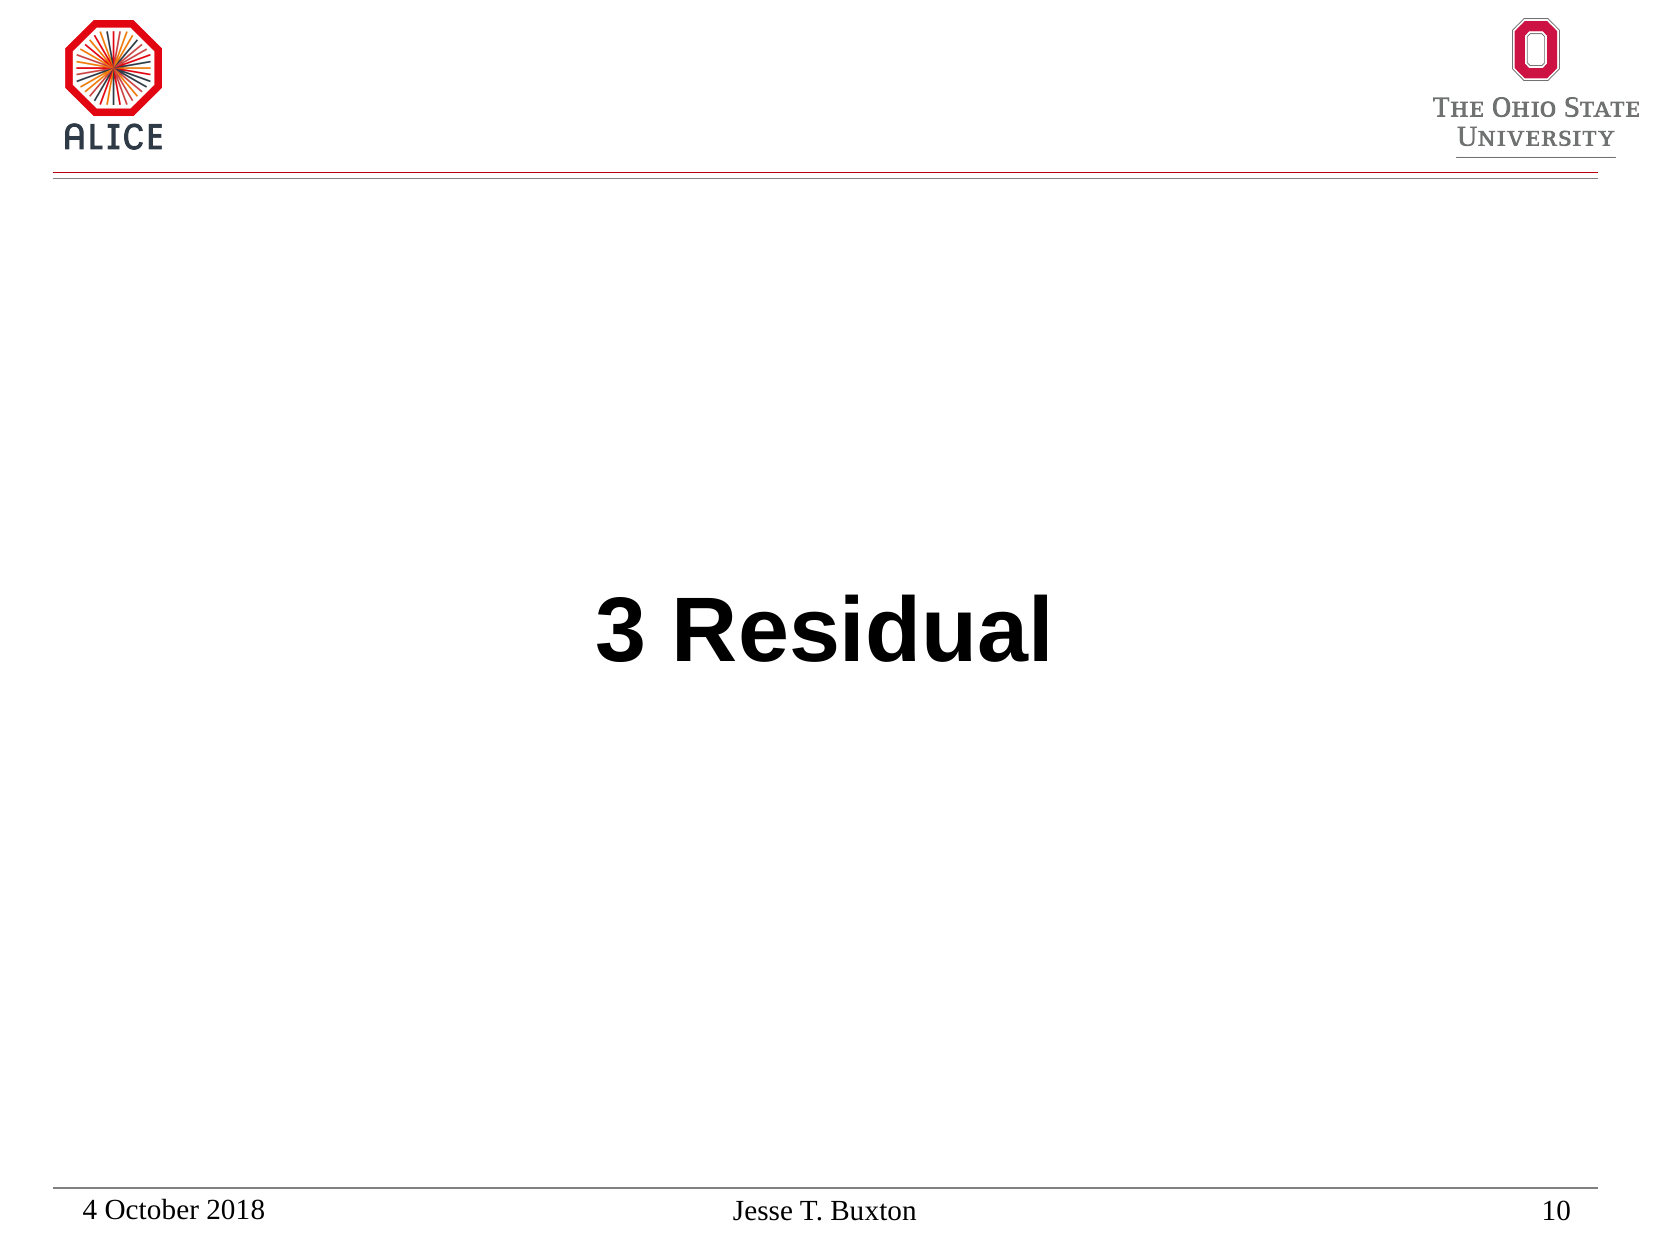

# 3 Residual
4 October 2018
Jesse T. Buxton
10